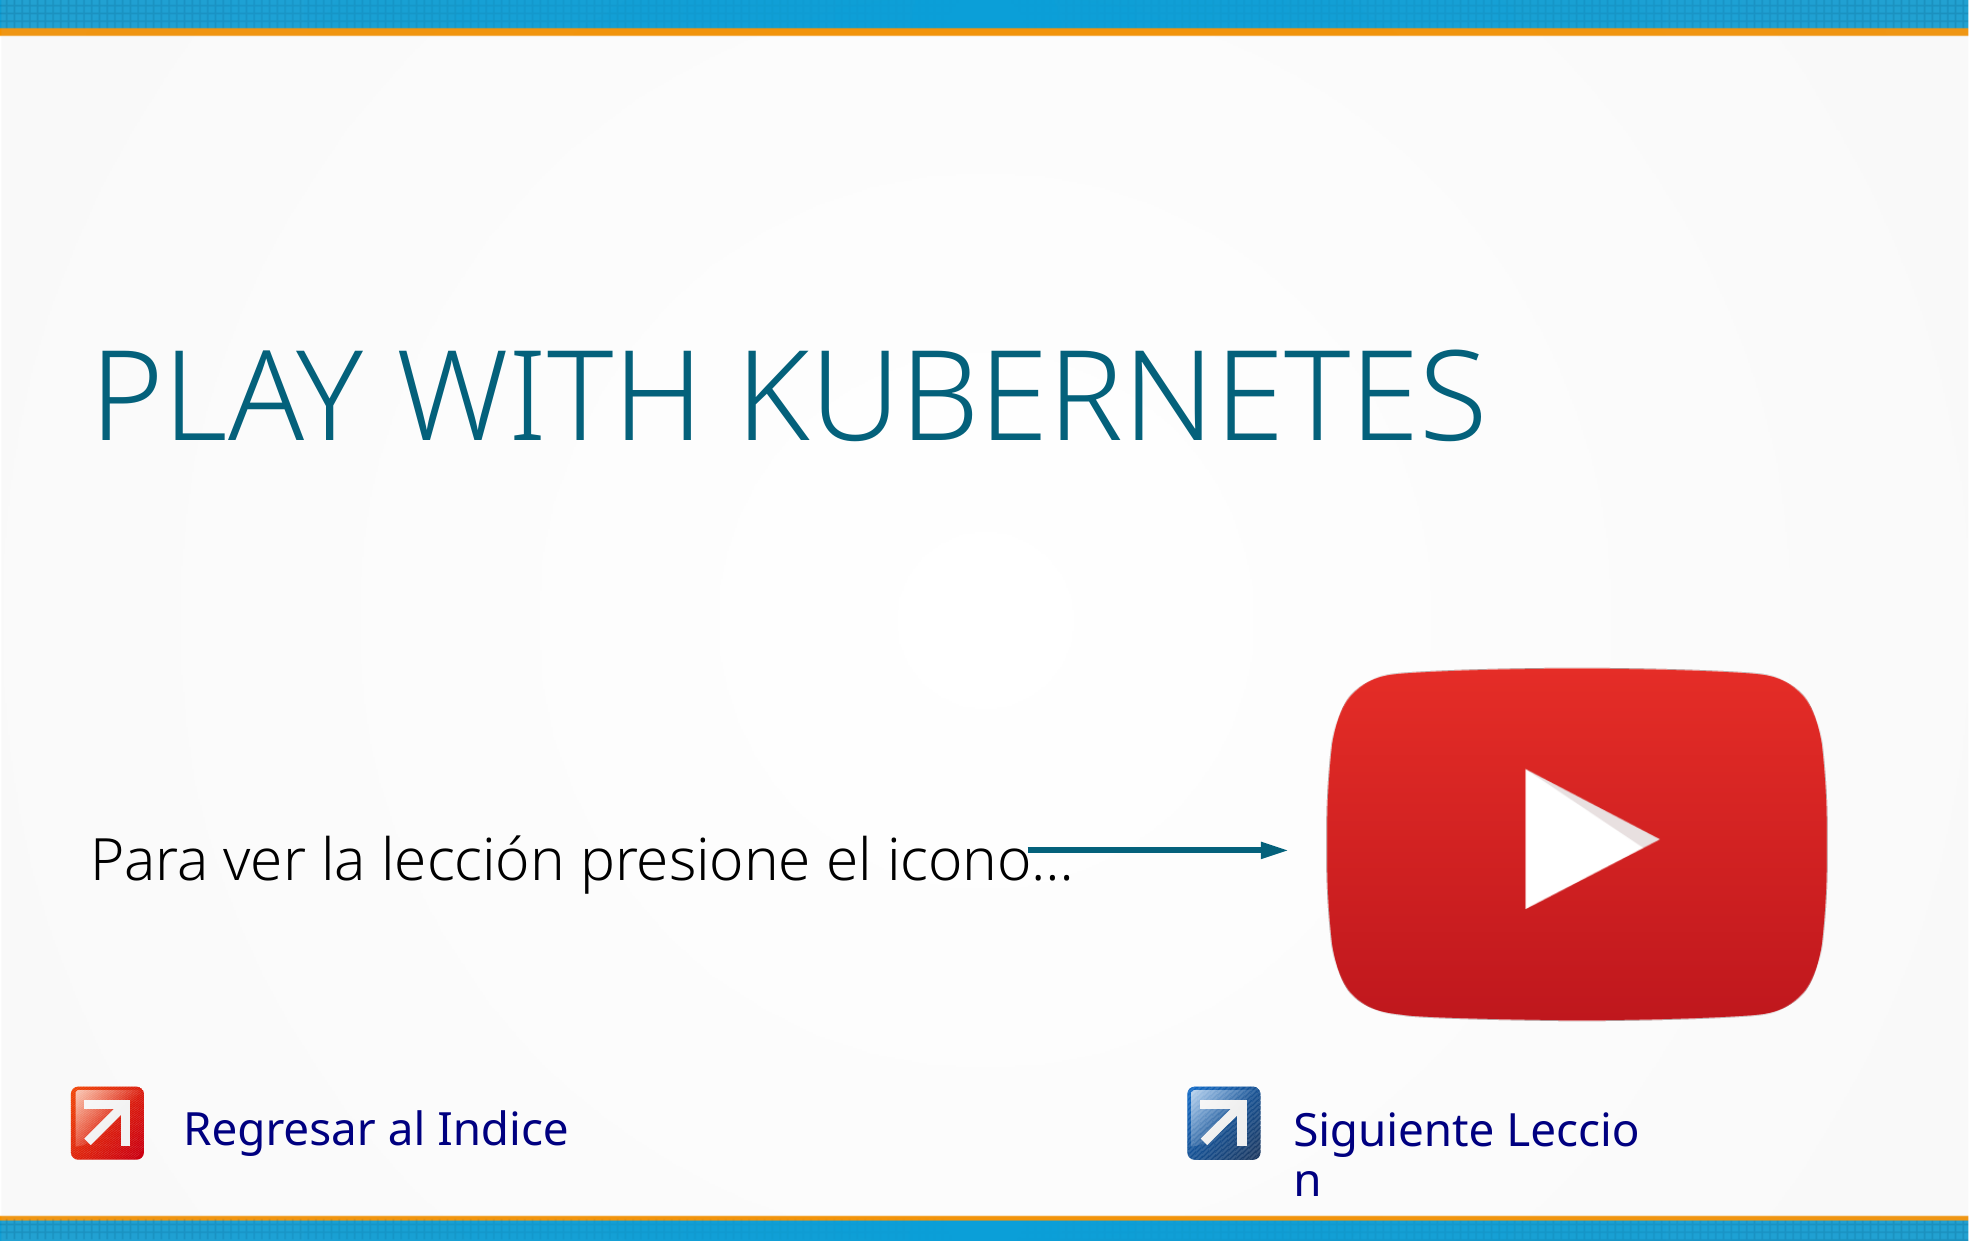

# PLAY WITH KUBERNETES Para ver la lección presione el icono…
Regresar al Indice
Siguiente Leccion